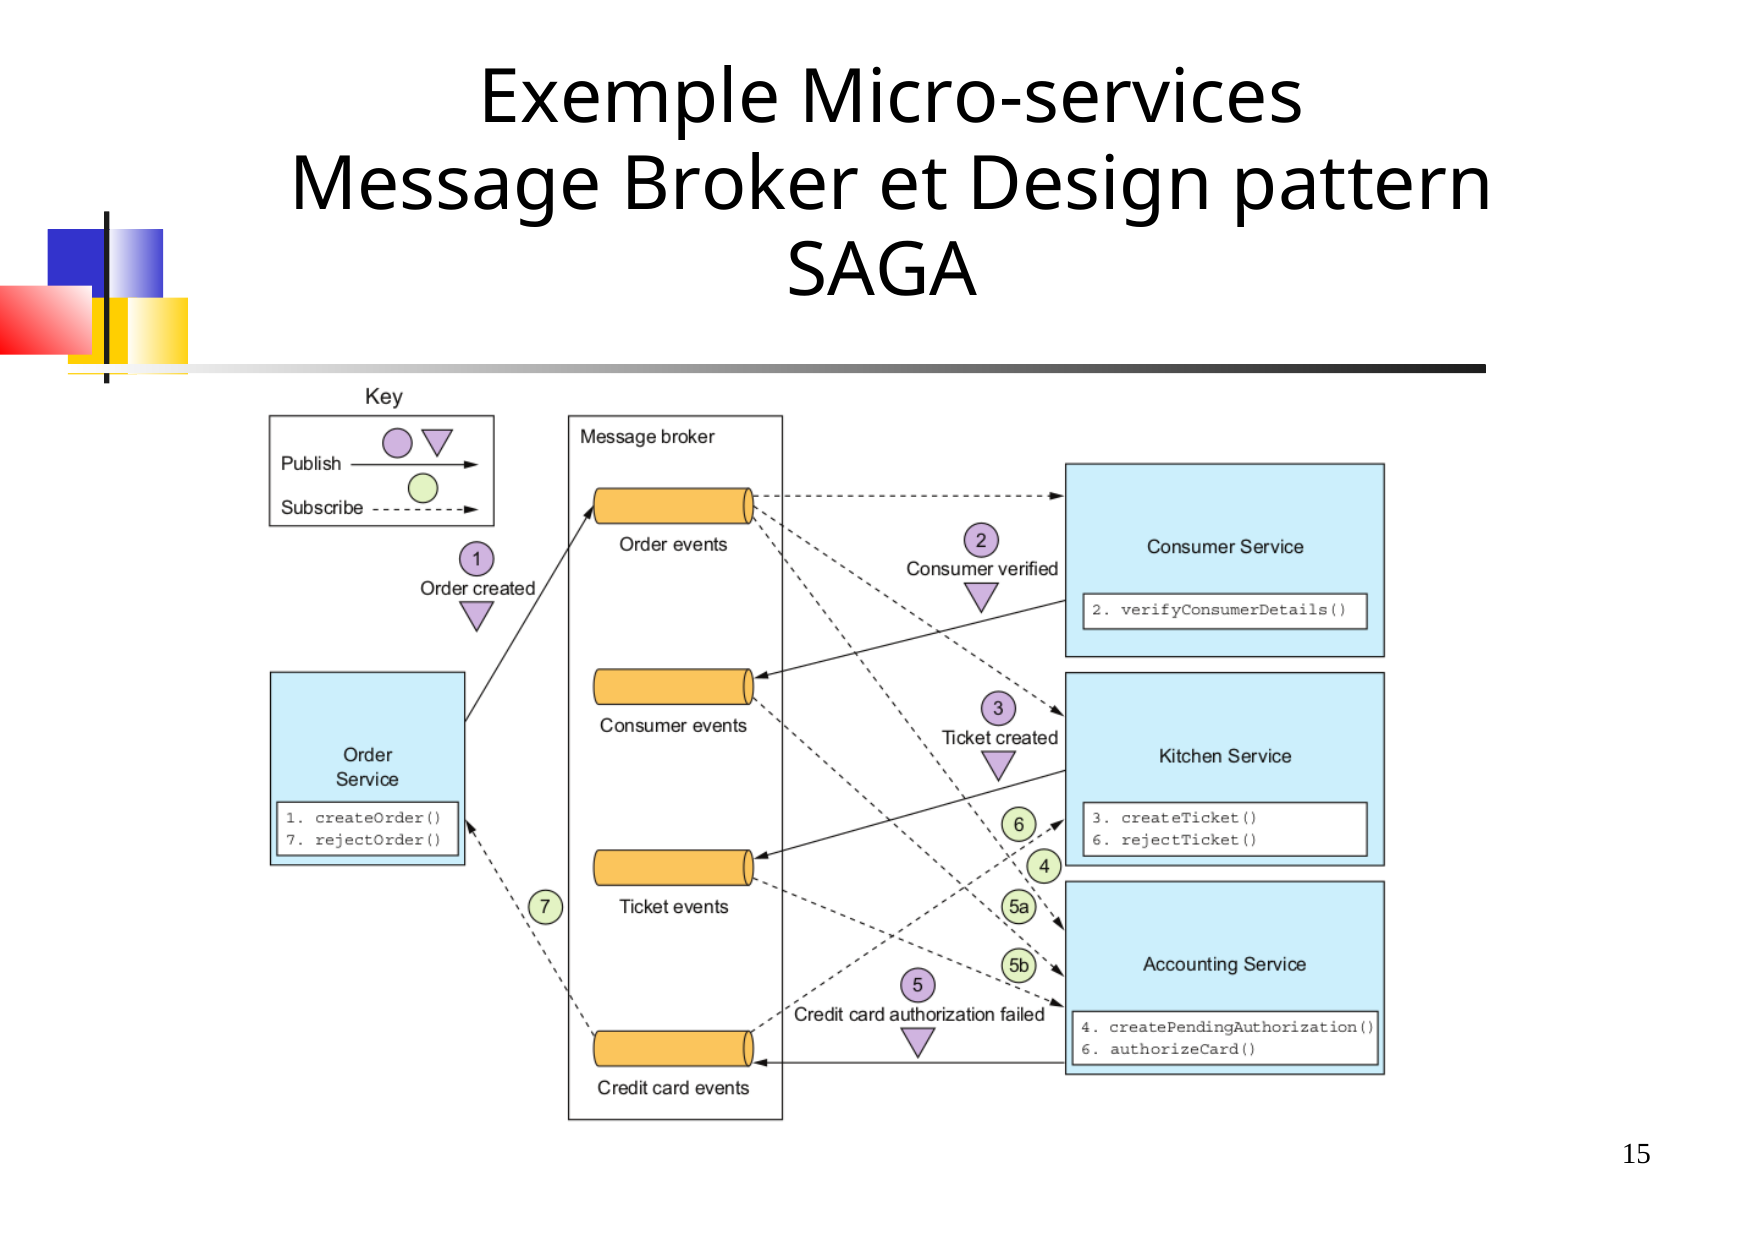

# Exemple Micro-services Message Broker et Design pattern SAGA